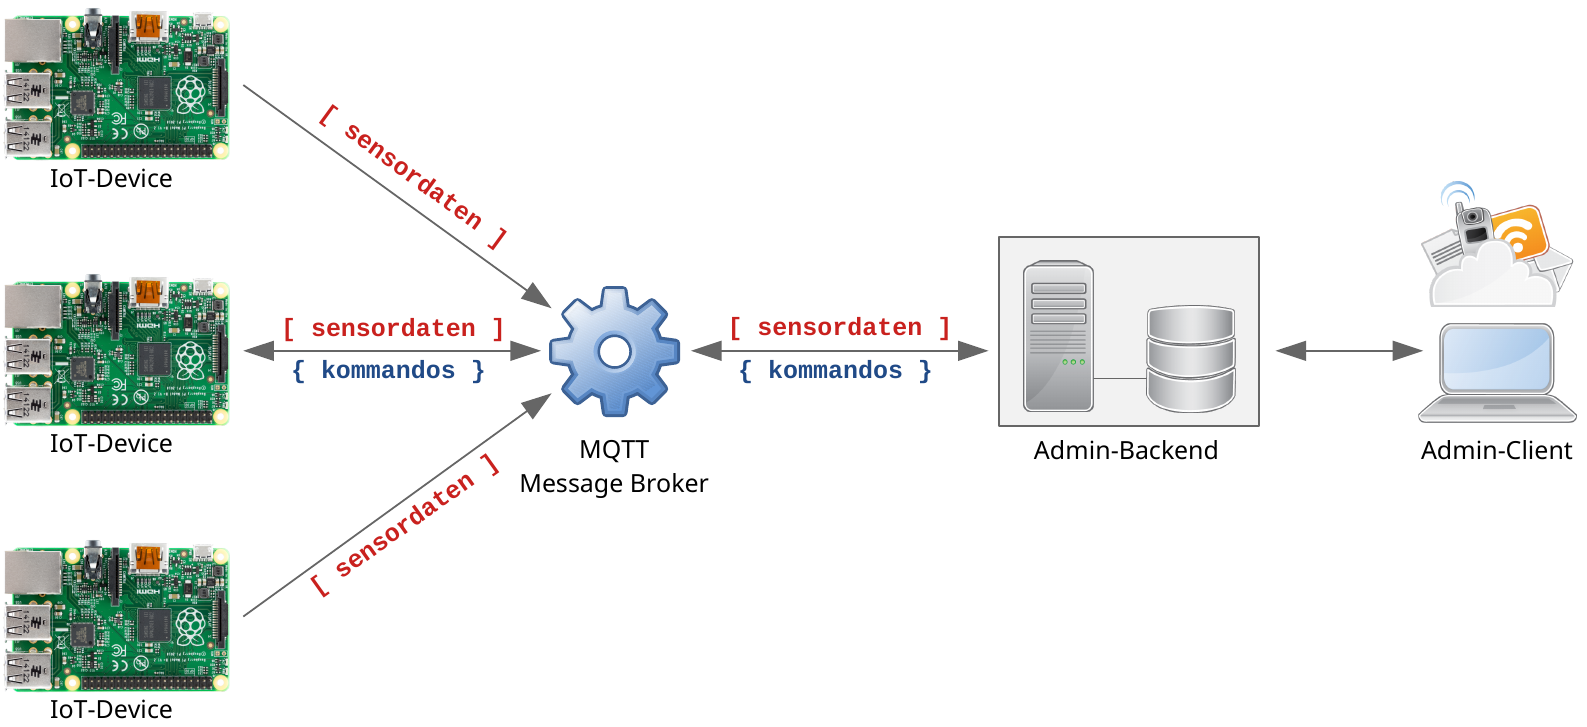

IoT-Device
[ sensordaten ]
Admin-Client
Admin-Backend
MQTT
Message Broker
IoT-Device
[ sensordaten ]
[ sensordaten ]
{ kommandos }
{ kommandos }
[ sensordaten ]
IoT-Device